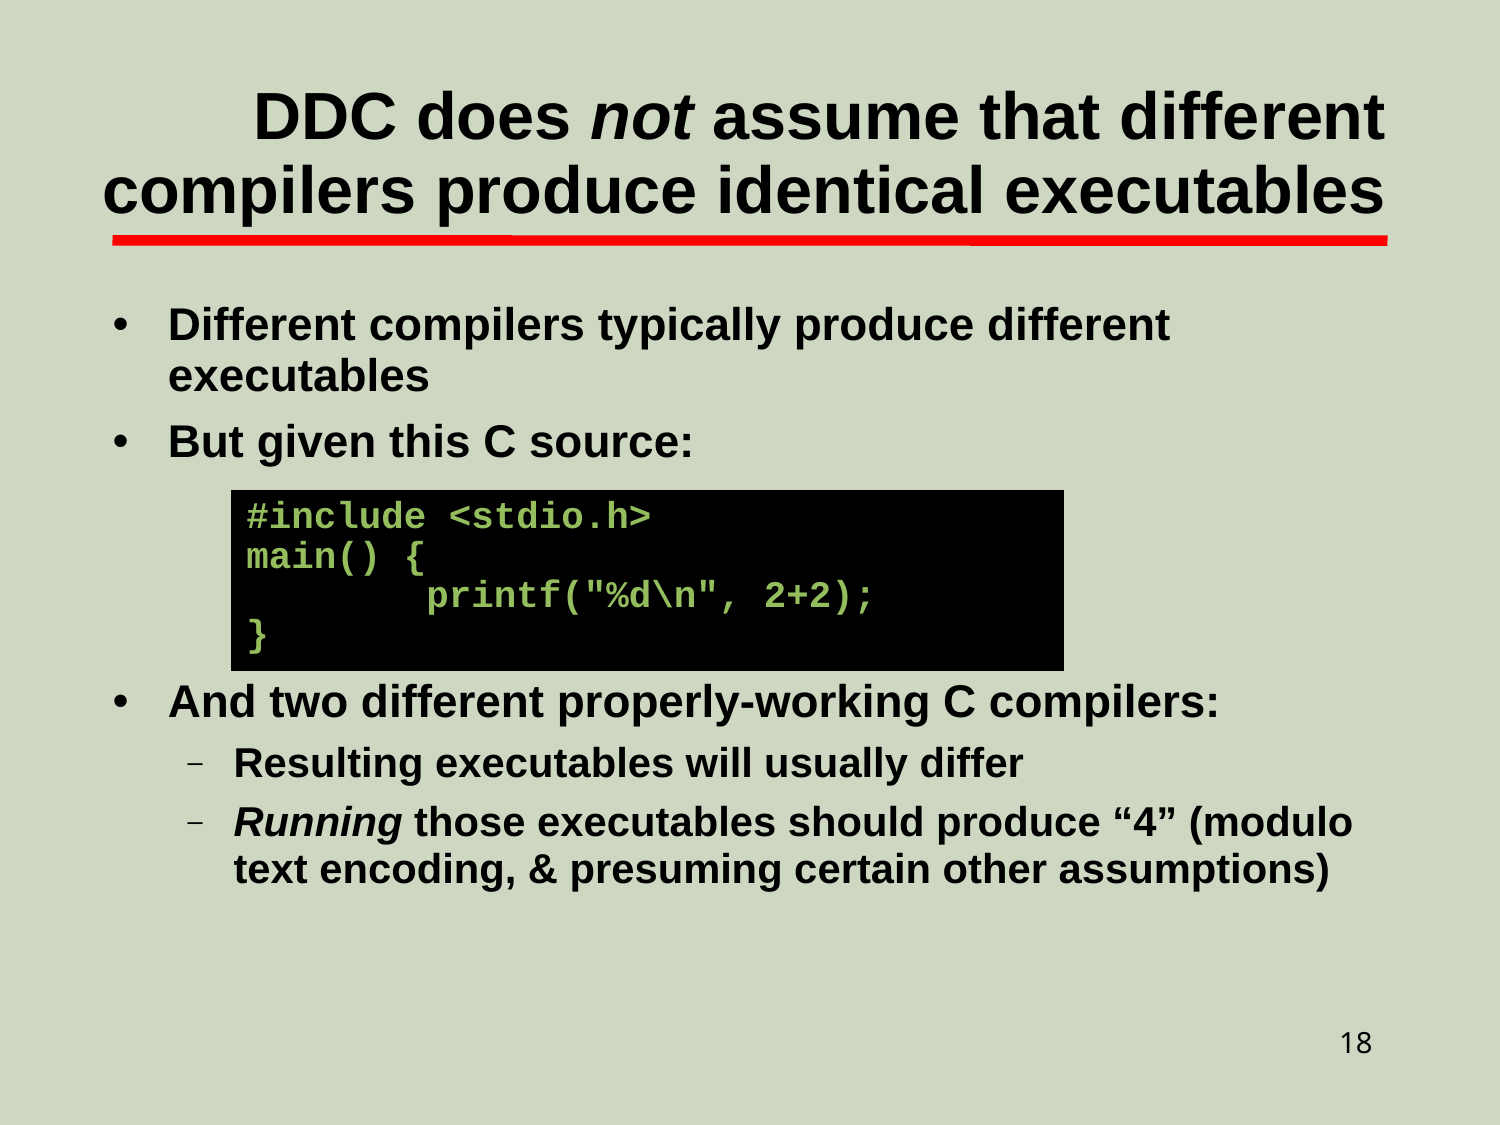

# DDC does not assume that different compilers produce identical executables
Different compilers typically produce different executables
But given this C source:
And two different properly-working C compilers:
Resulting executables will usually differ
Running those executables should produce “4” (modulo text encoding, & presuming certain other assumptions)
| #include <stdio.h> main() { printf("%d\n", 2+2); } |
| --- |